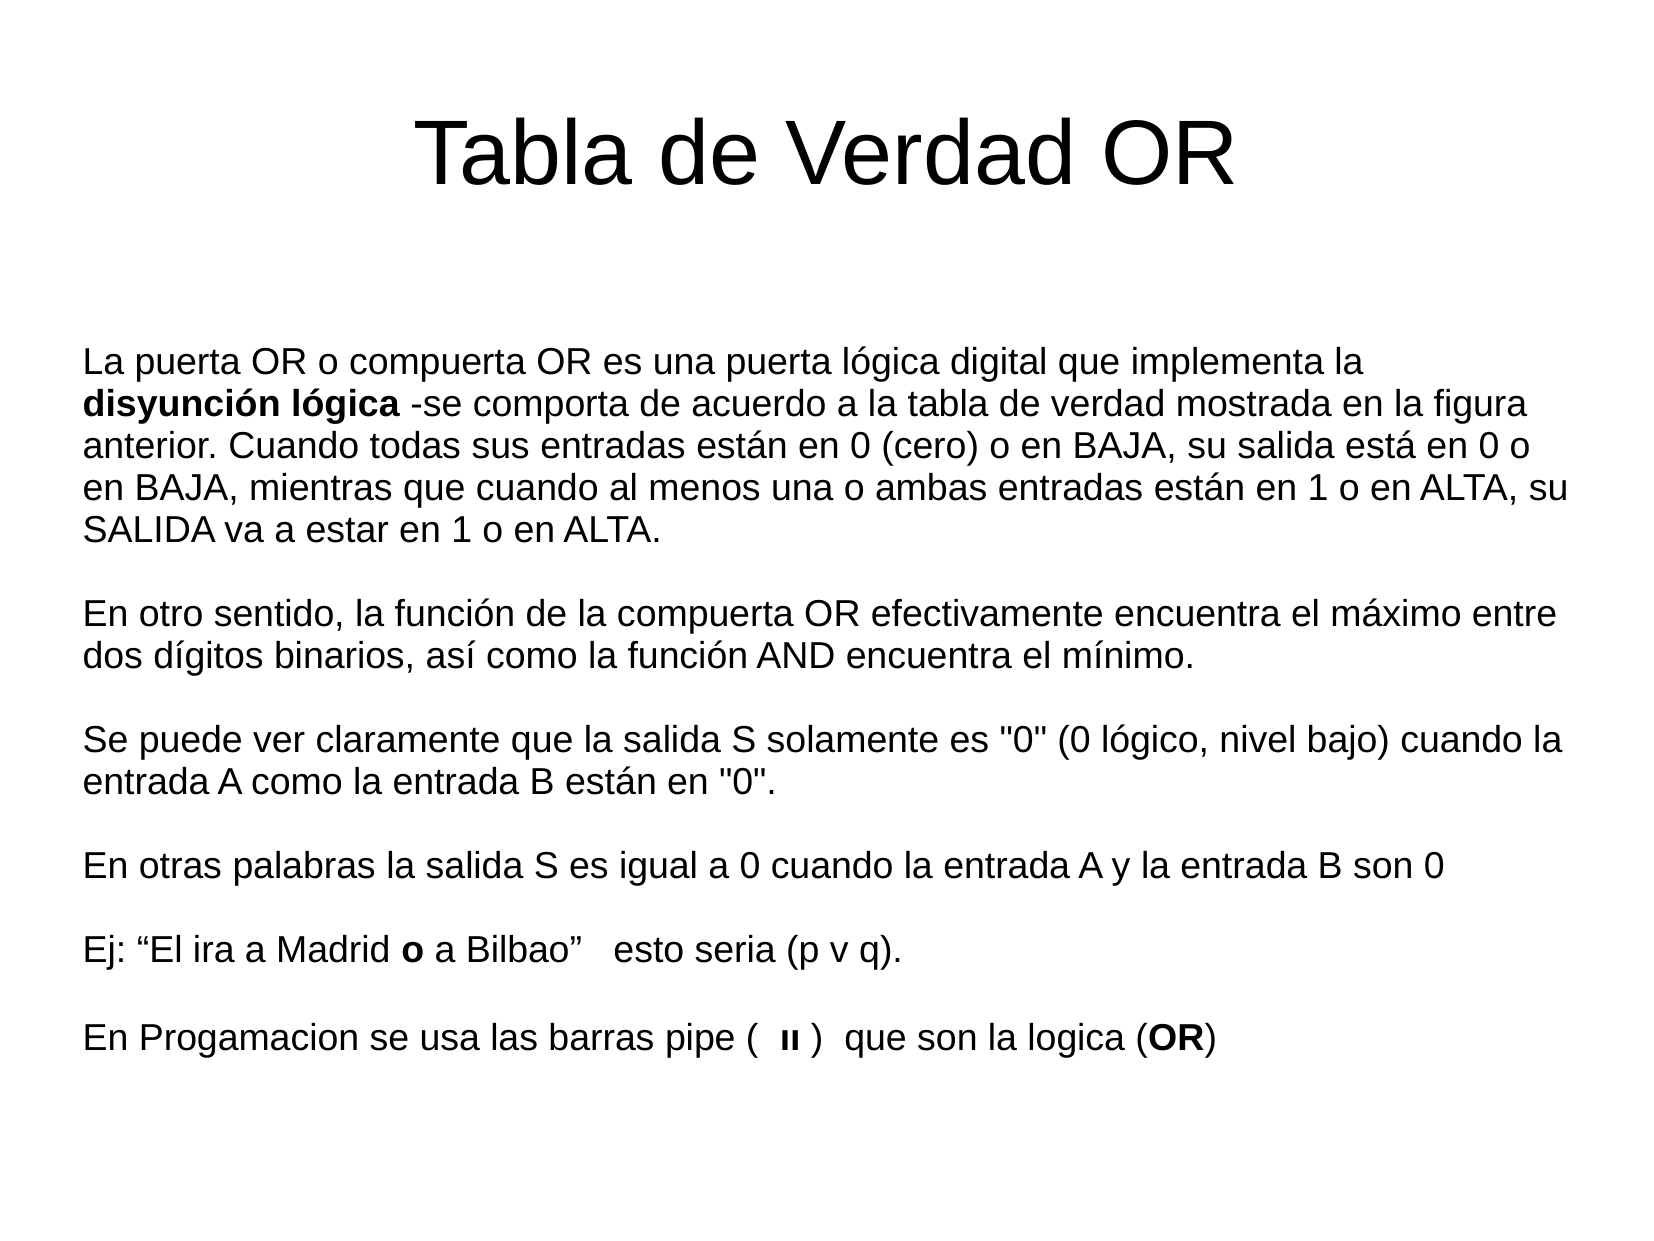

# Tabla de Verdad OR
La puerta OR o compuerta OR es una puerta lógica digital que implementa la disyunción lógica -se comporta de acuerdo a la tabla de verdad mostrada en la figura anterior. Cuando todas sus entradas están en 0 (cero) o en BAJA, su salida está en 0 o en BAJA, mientras que cuando al menos una o ambas entradas están en 1 o en ALTA, su SALIDA va a estar en 1 o en ALTA.
En otro sentido, la función de la compuerta OR efectivamente encuentra el máximo entre dos dígitos binarios, así como la función AND encuentra el mínimo.
Se puede ver claramente que la salida S solamente es "0" (0 lógico, nivel bajo) cuando la entrada A como la entrada B están en "0".
En otras palabras la salida S es igual a 0 cuando la entrada A y la entrada B son 0
Ej: “El ira a Madrid o a Bilbao” esto seria (p v q).
En Progamacion se usa las barras pipe ( ıı ) que son la logica (OR)